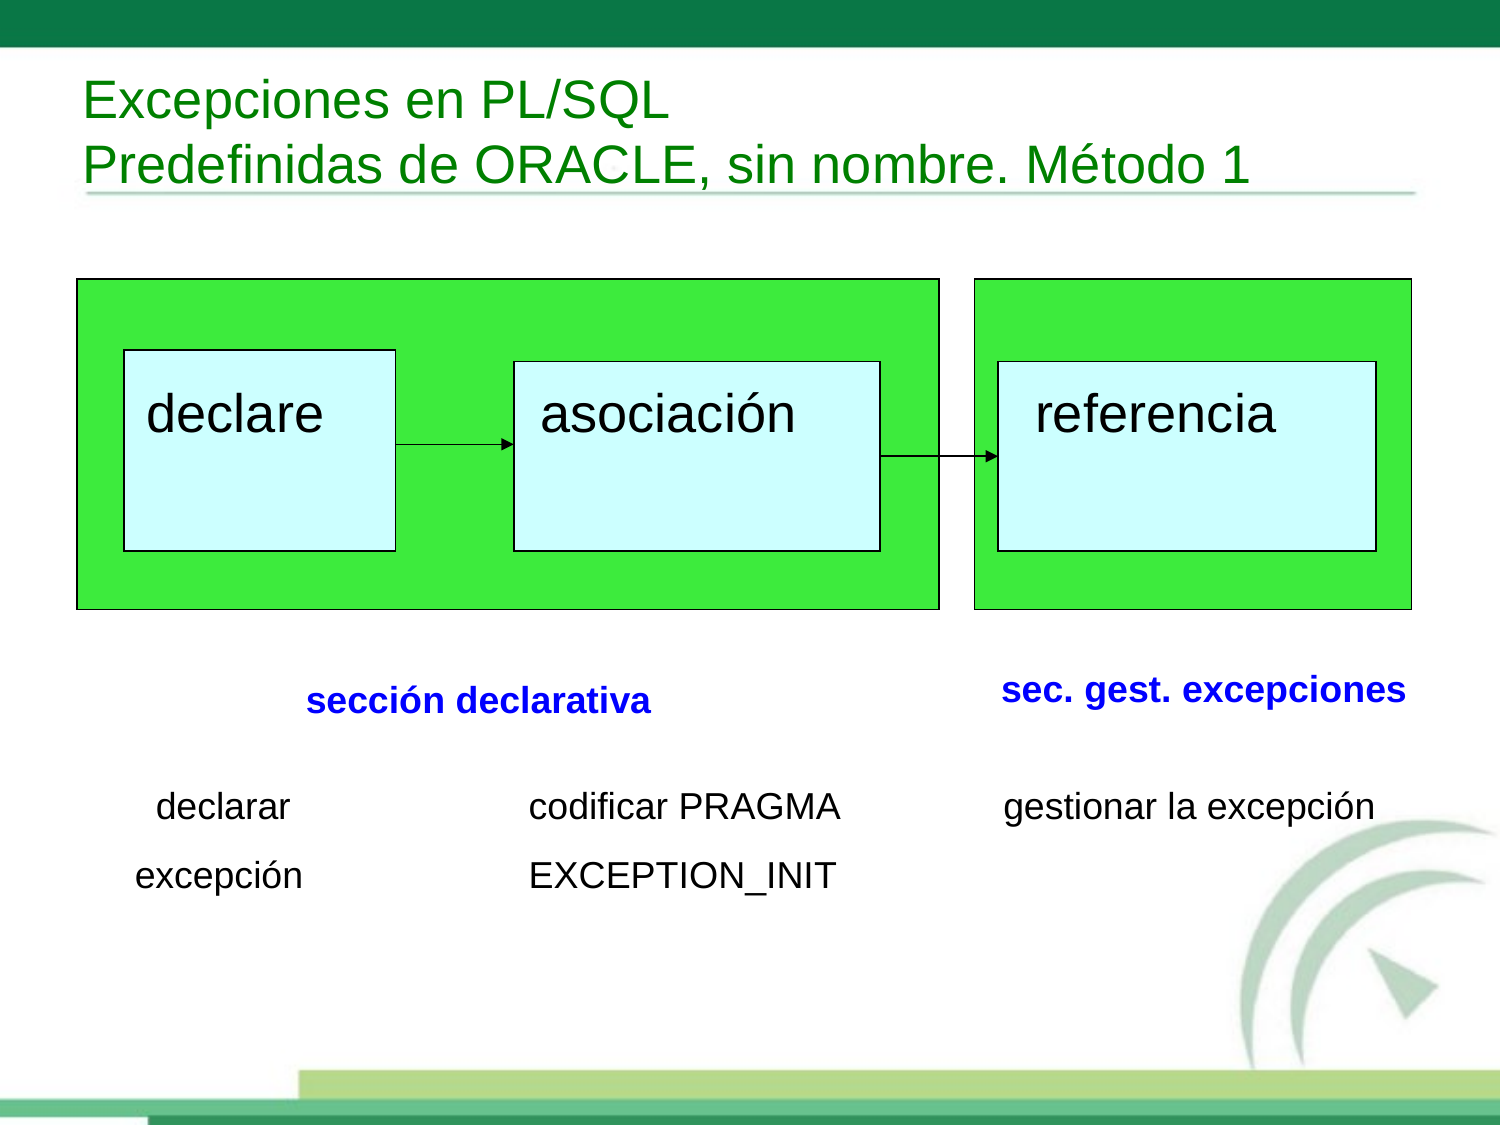

# Excepciones en PL/SQL Predefinidas de ORACLE, sin nombre. Método 1
	declare		asociación	 referencia
sec. gest. excepciones
	 sección declarativa
 declarar	 codificar PRAGMA		gestionar la excepción
 excepción	 EXCEPTION_INIT